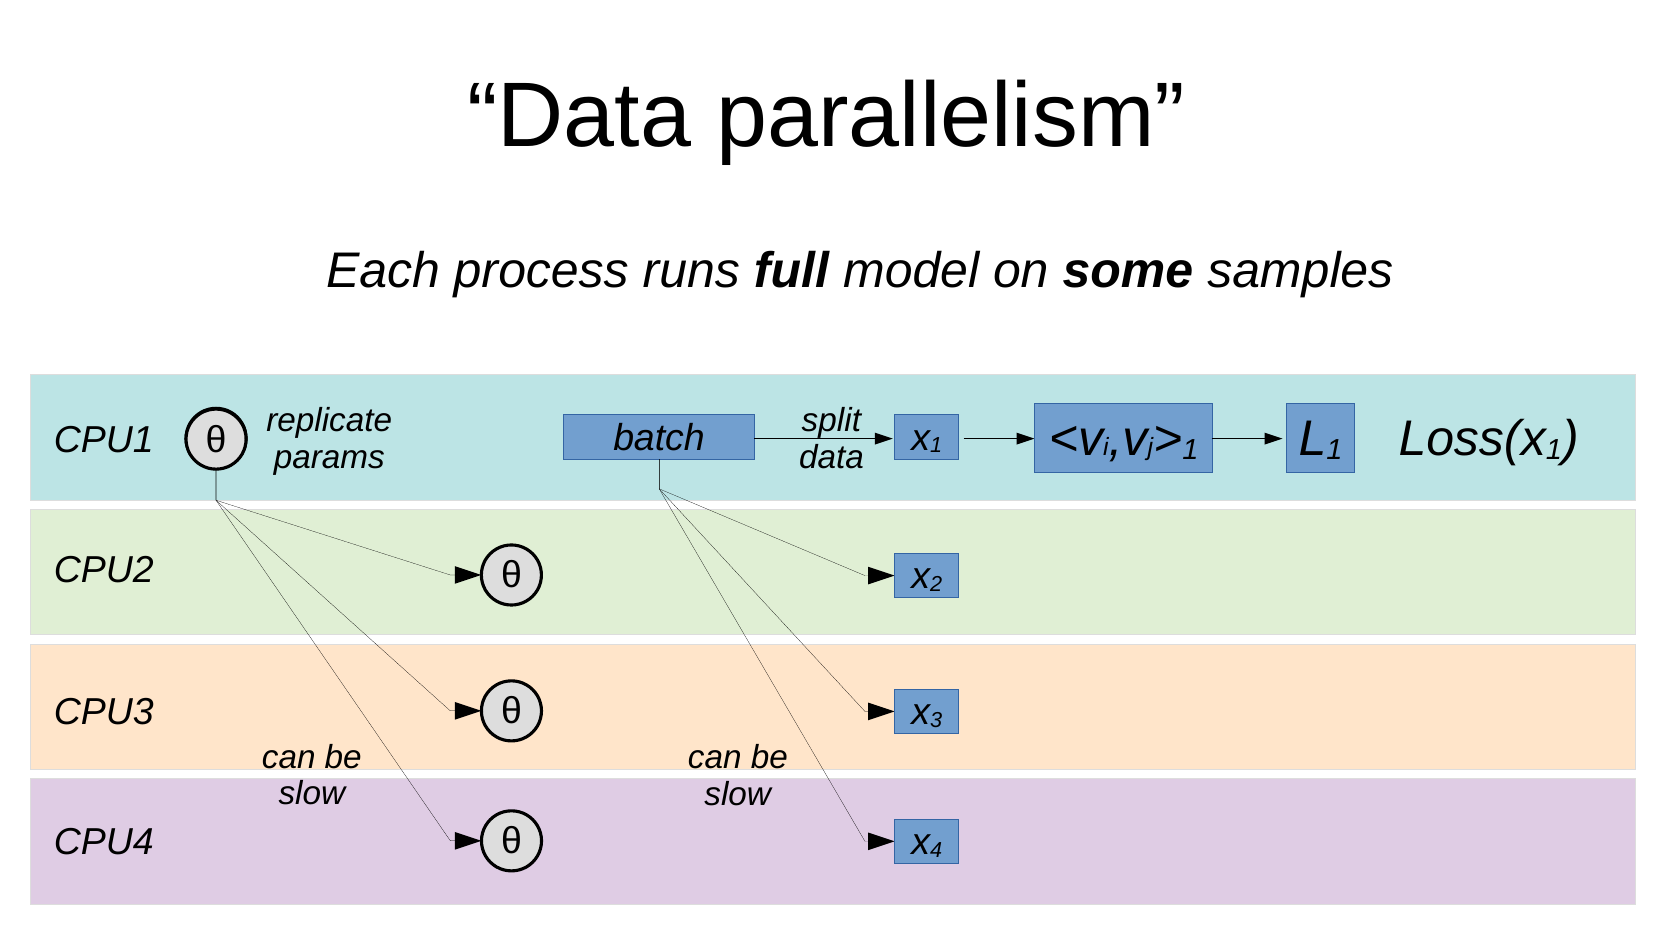

# “Data parallelism”
Each process runs full model on some samples
replicate
params
split
data
Loss(x1)
<vi,vj>1
L1
θ
θ
CPU1
batch
x1
CPU2
θ
x2
θ
CPU3
x3
can be slow
can be slow
θ
CPU4
x4